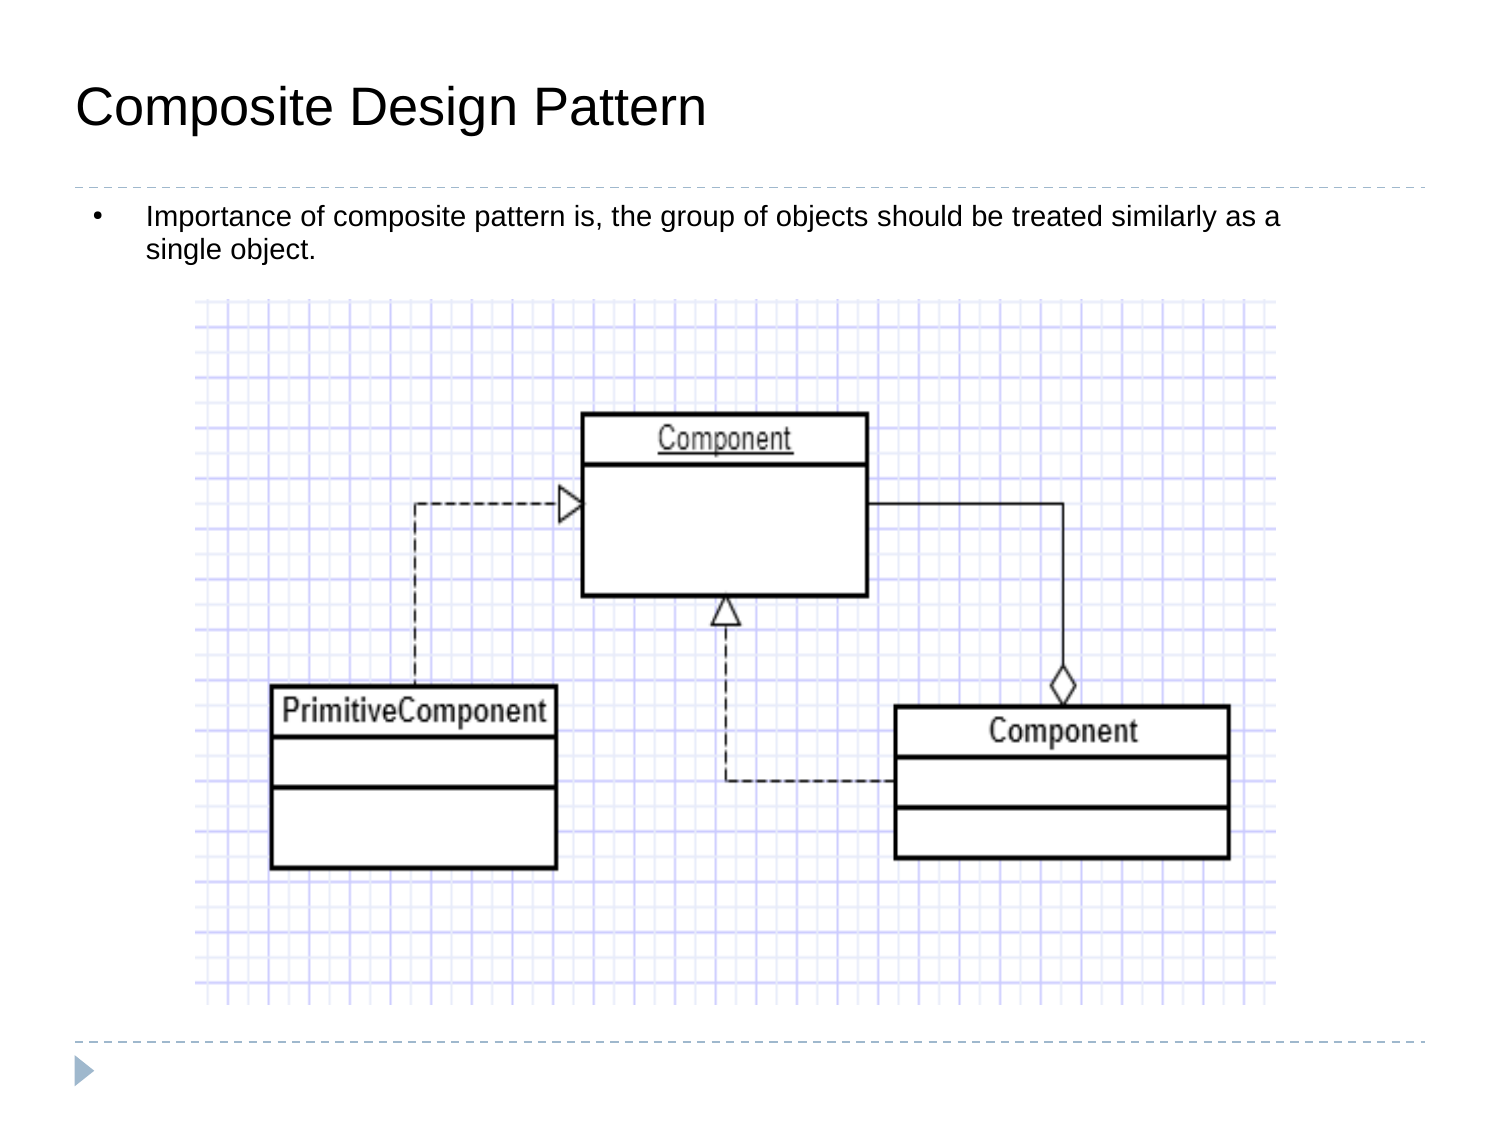

# Composite Design Pattern
Importance of composite pattern is, the group of objects should be treated similarly as a single object.